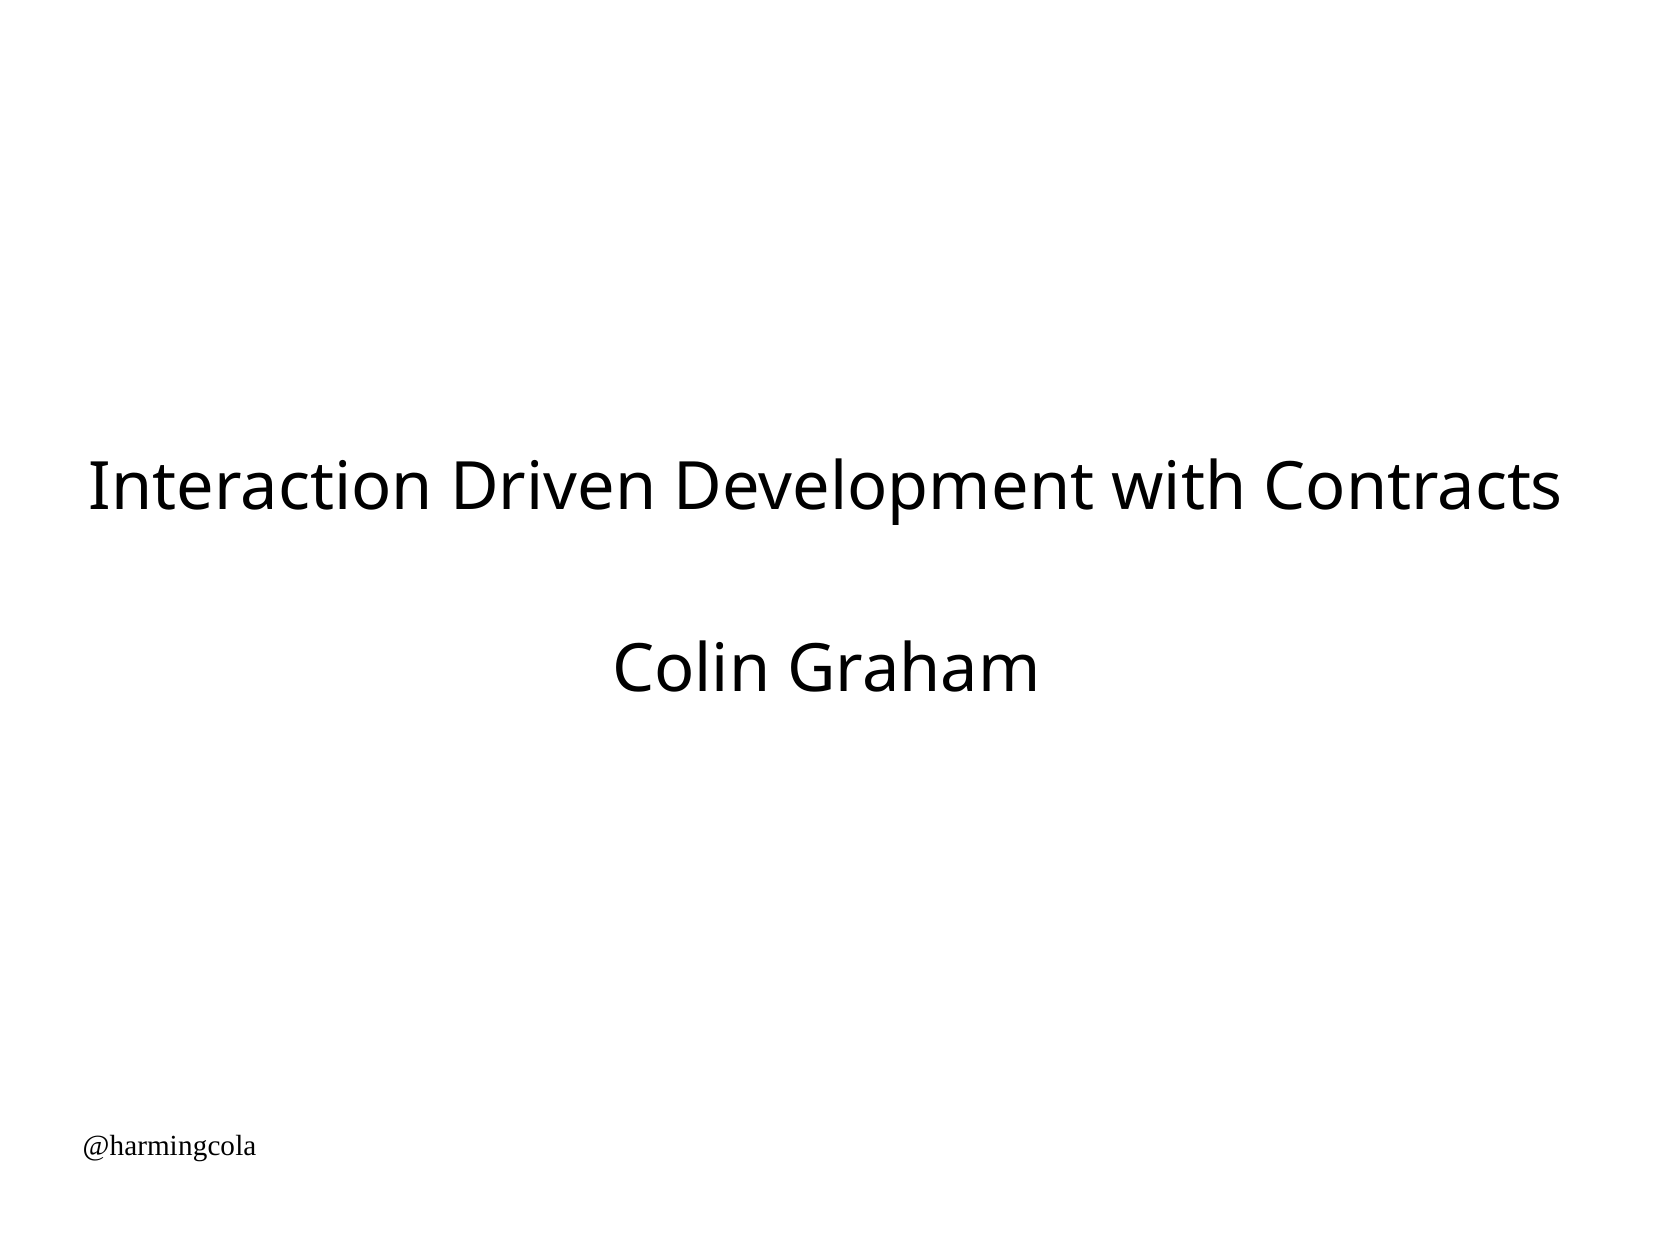

# Interaction Driven Development with Contracts
Colin Graham